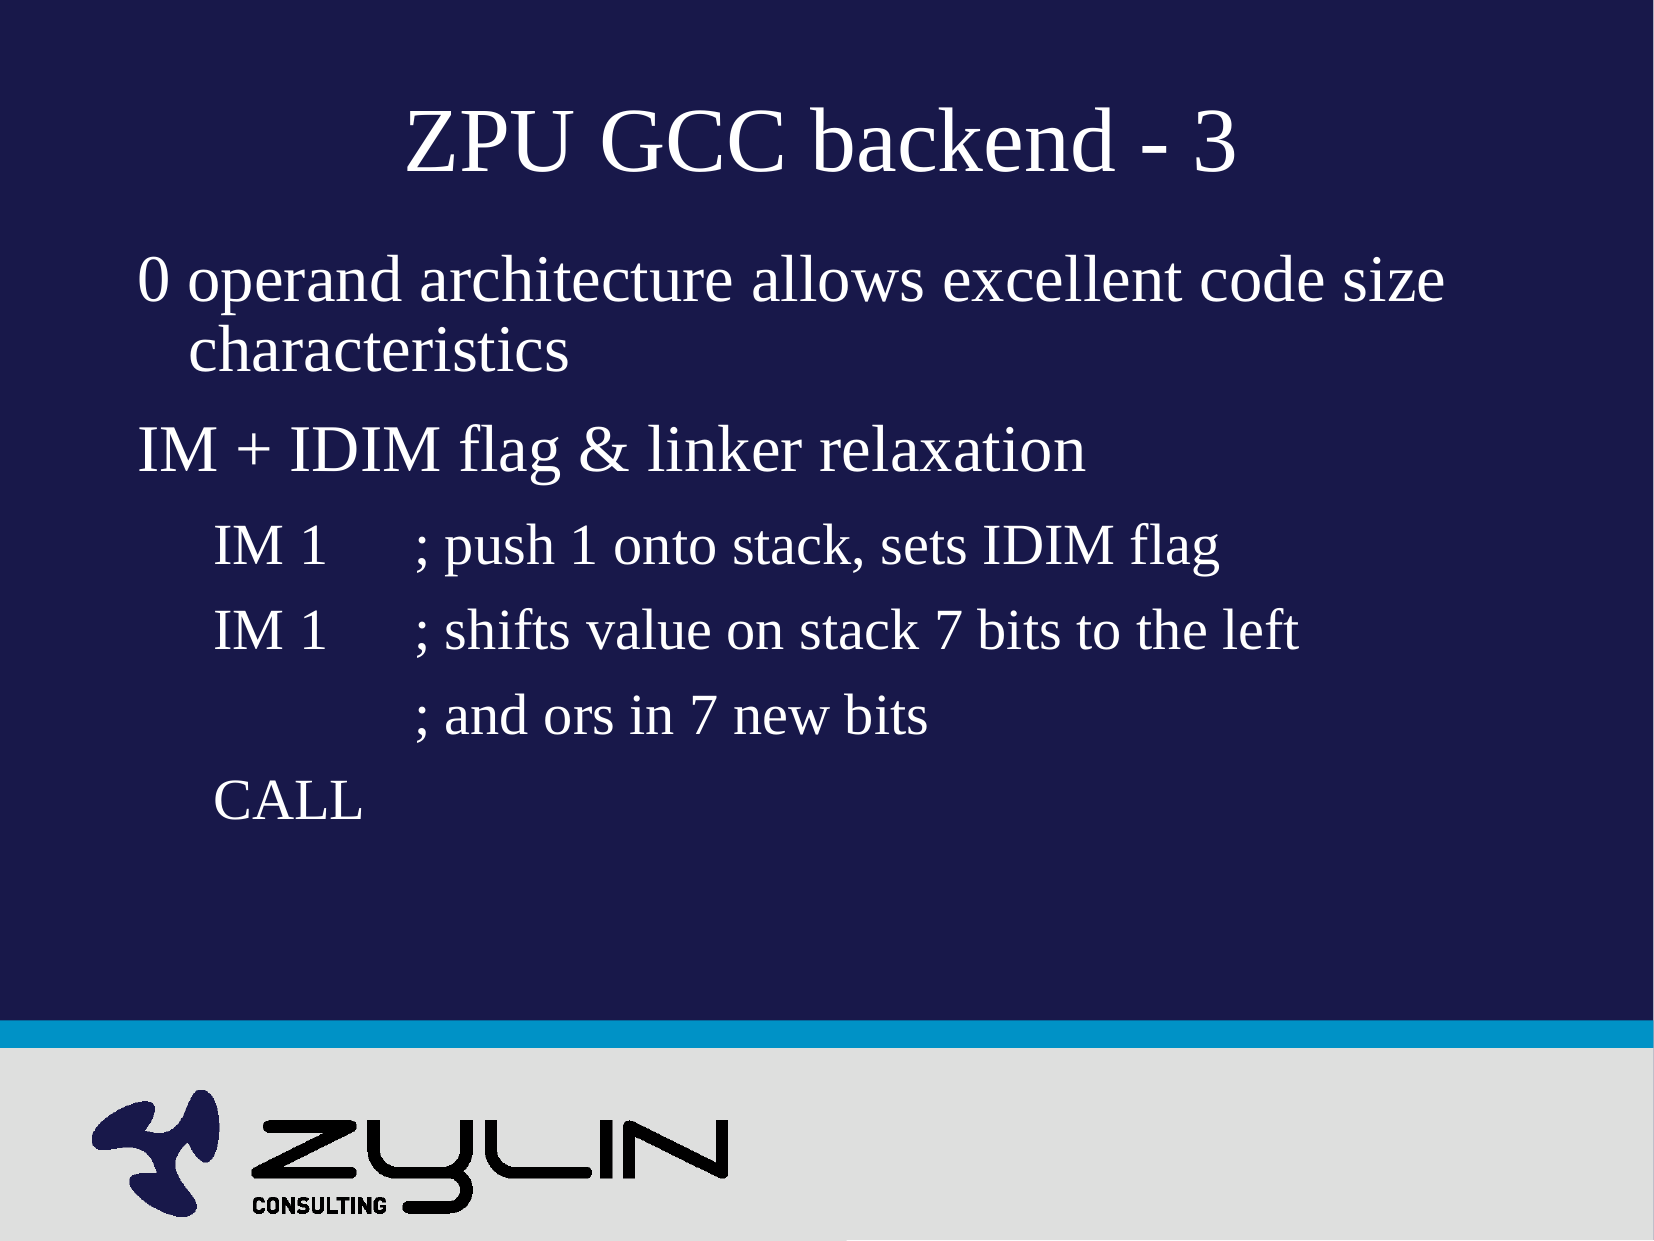

# ZPU GCC backend - 3
0 operand architecture allows excellent code size characteristics
IM + IDIM flag & linker relaxation
IM 1		; push 1 onto stack, sets IDIM flag
IM 1		; shifts value on stack 7 bits to the left
 			; and ors in 7 new bits
CALL